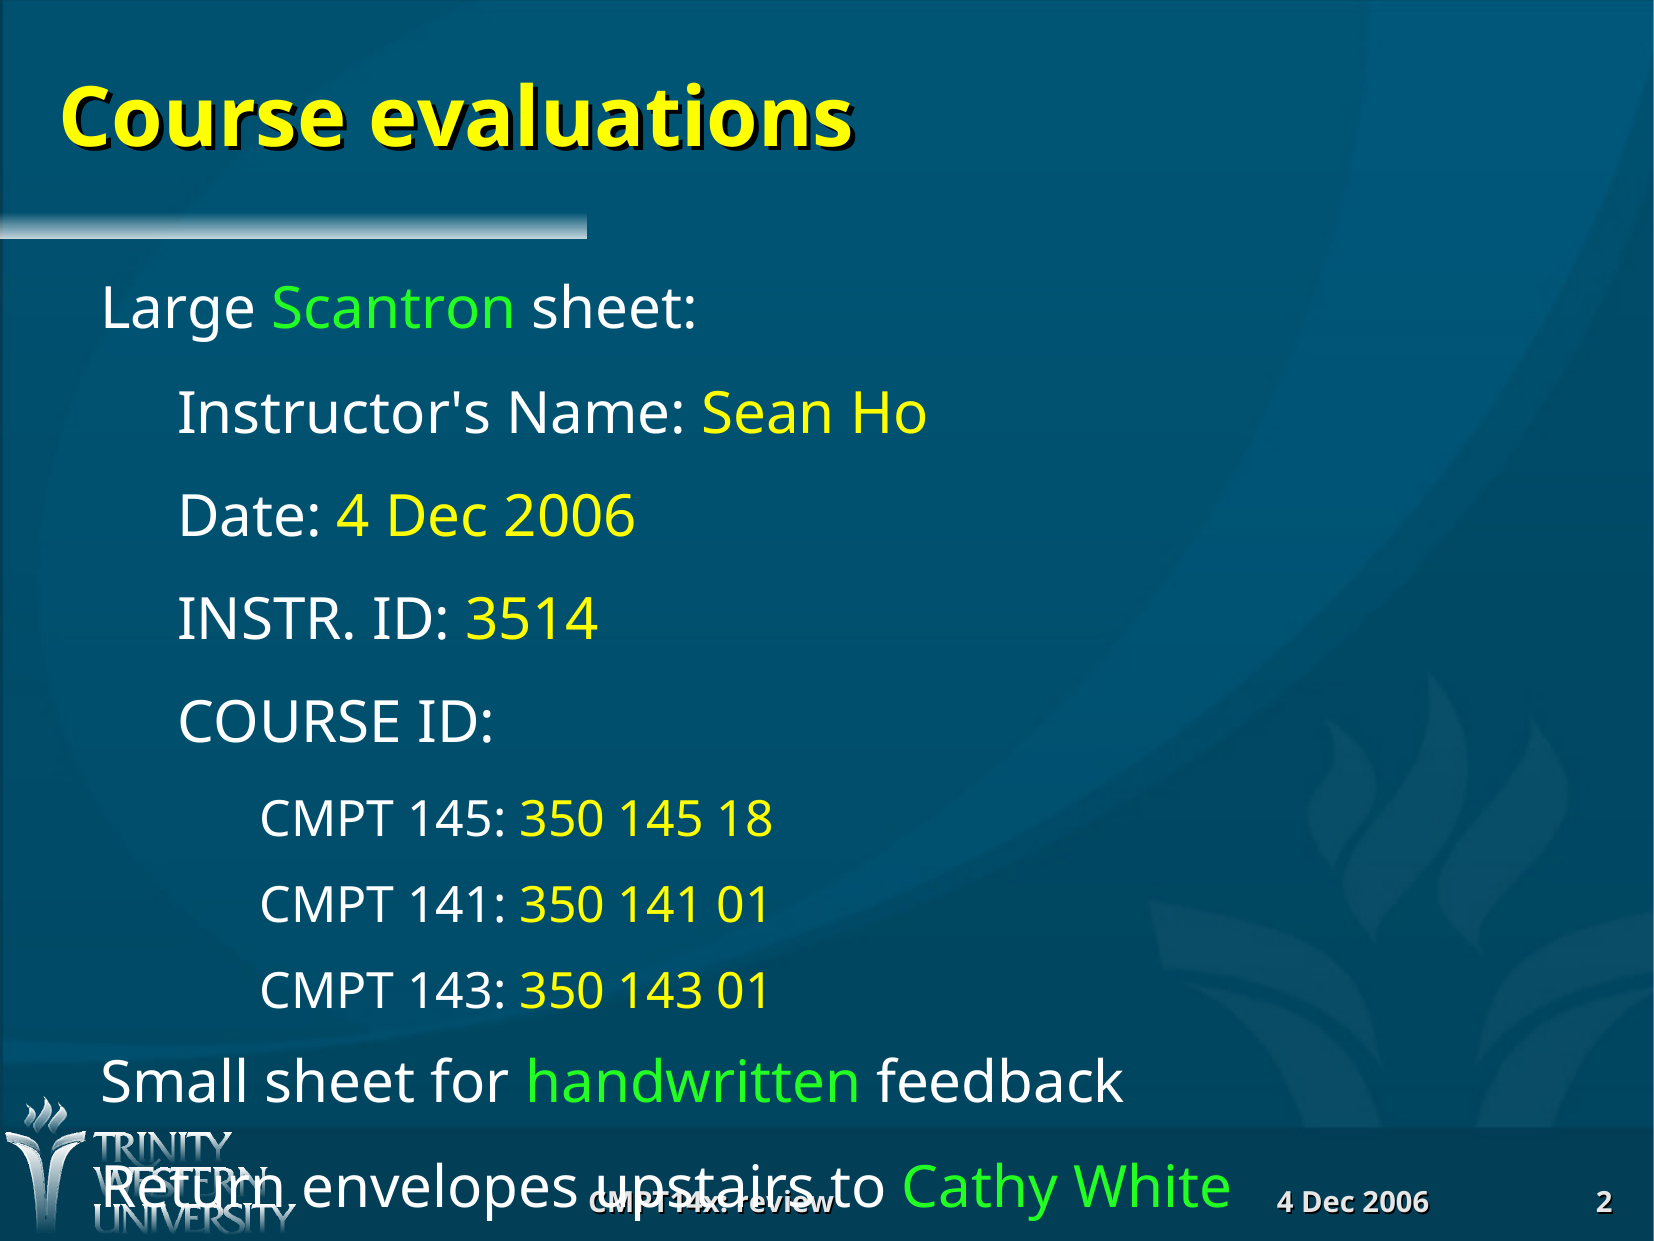

# Course evaluations
Large Scantron sheet:
Instructor's Name: Sean Ho
Date: 4 Dec 2006
INSTR. ID: 3514
COURSE ID:
CMPT 145: 350 145 18
CMPT 141: 350 141 01
CMPT 143: 350 143 01
Small sheet for handwritten feedback
Return envelopes upstairs to Cathy White
CMPT14x: review
4 Dec 2006
2